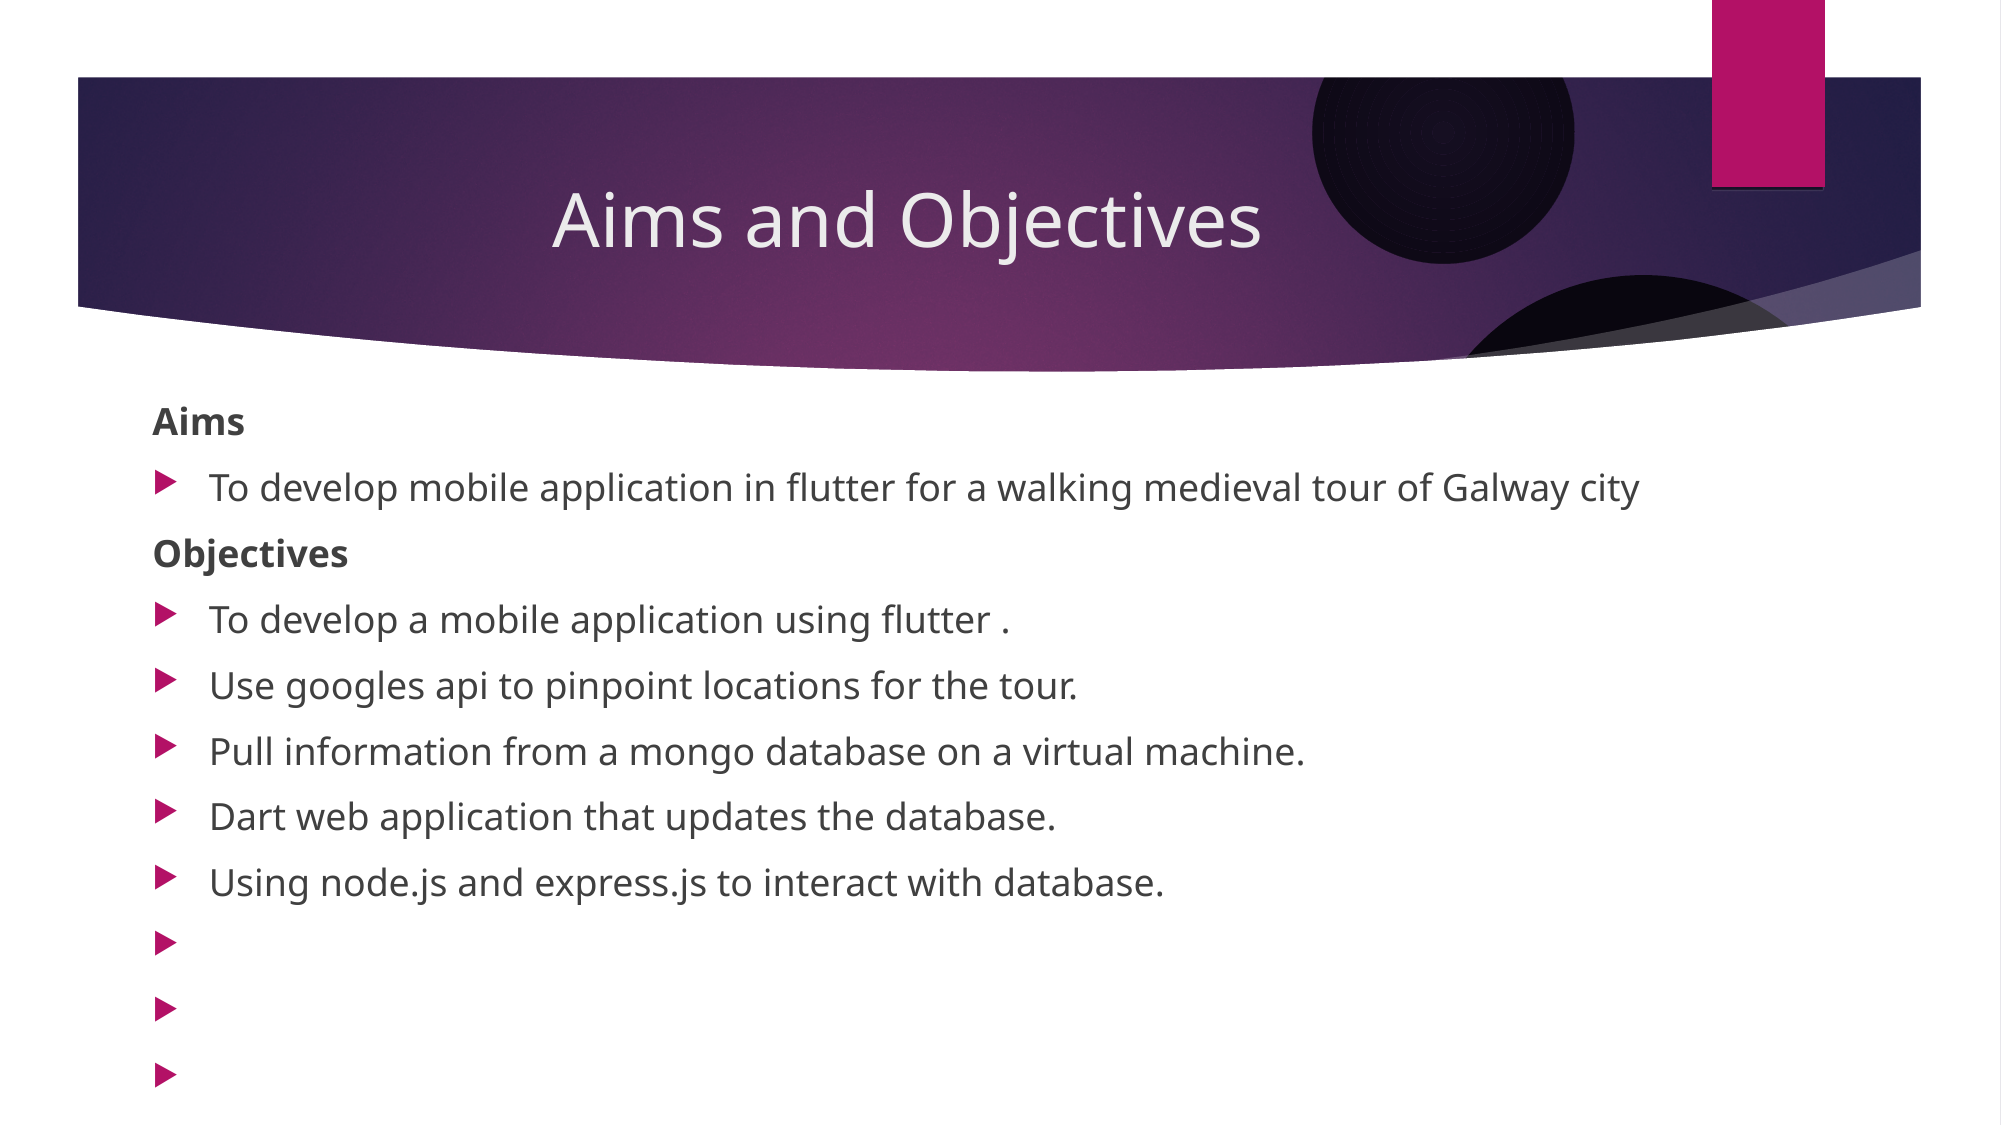

# Aims and Objectives
Aims
To develop mobile application in flutter for a walking medieval tour of Galway city
Objectives
To develop a mobile application using flutter .
Use googles api to pinpoint locations for the tour.
Pull information from a mongo database on a virtual machine.
Dart web application that updates the database.
Using node.js and express.js to interact with database.